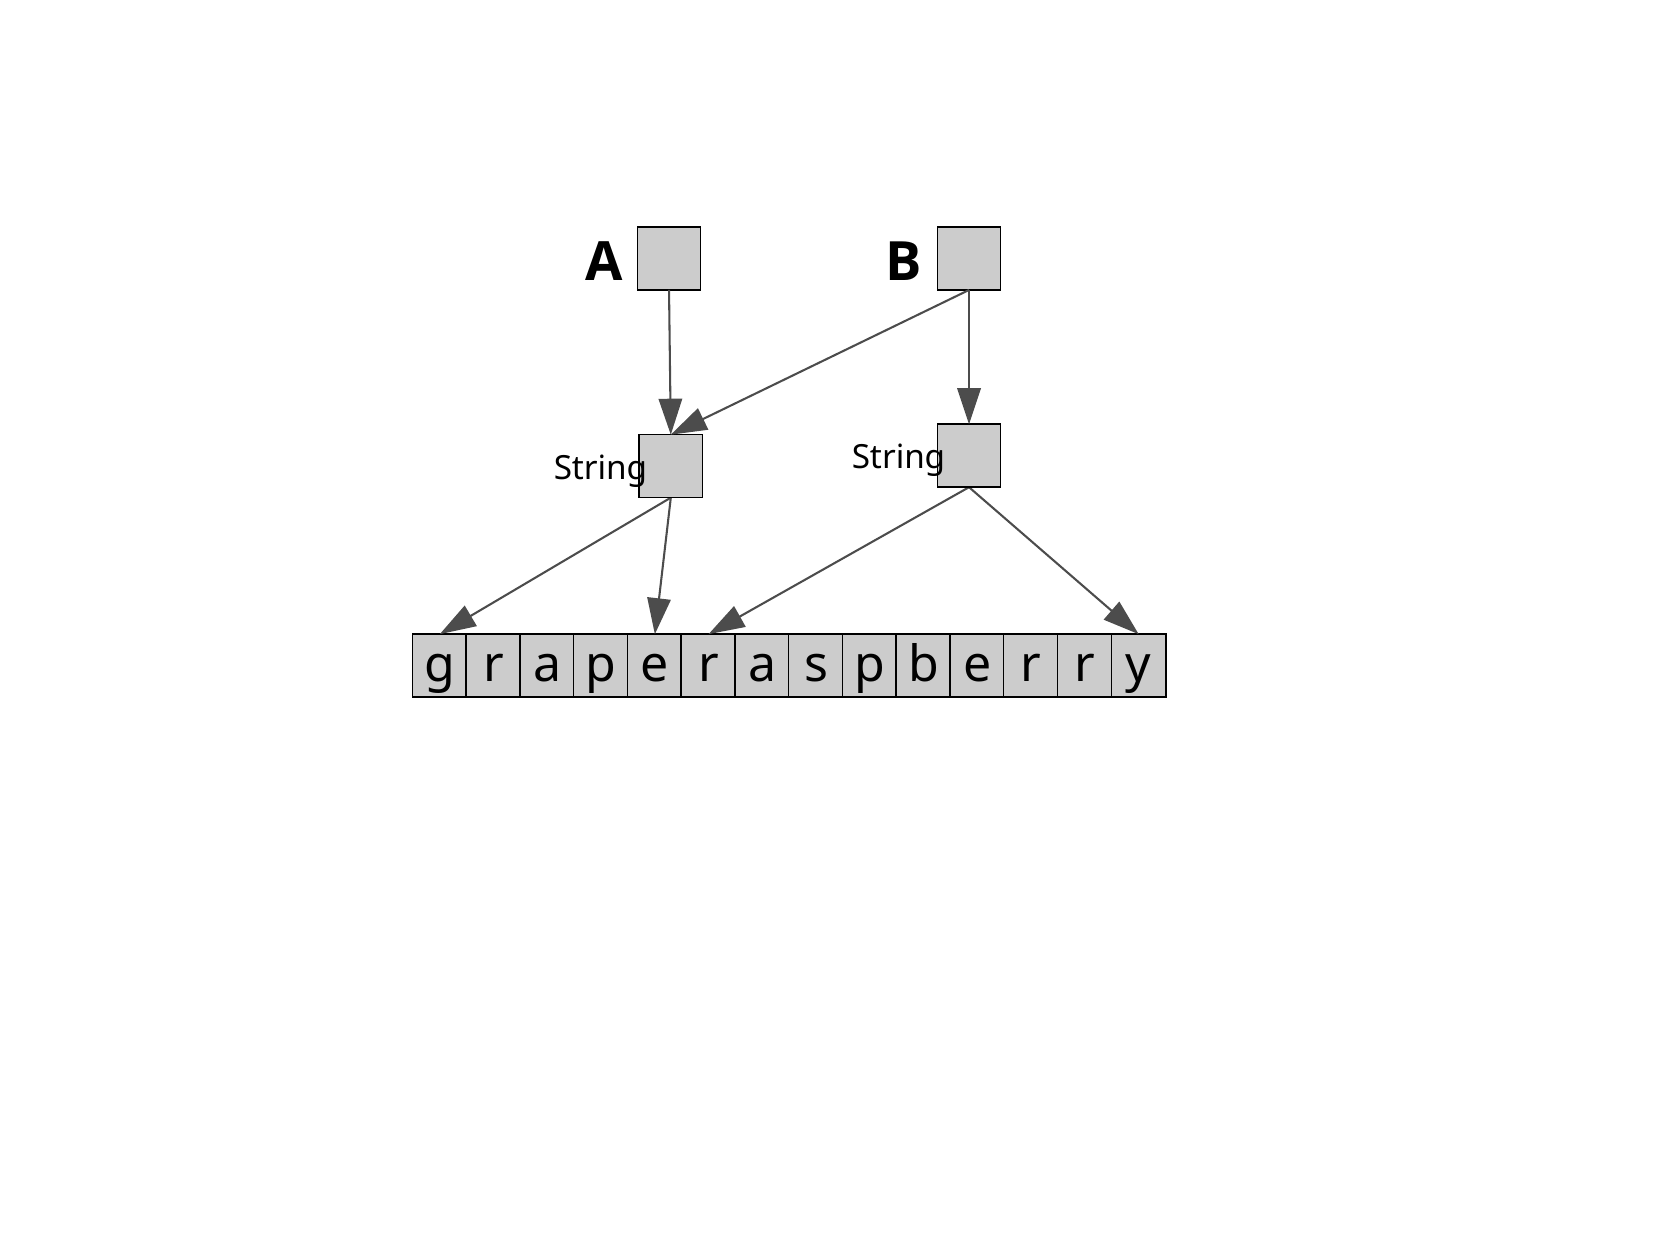

A
B
String
String
g
r
a
p
e
r
a
s
p
b
e
r
r
y